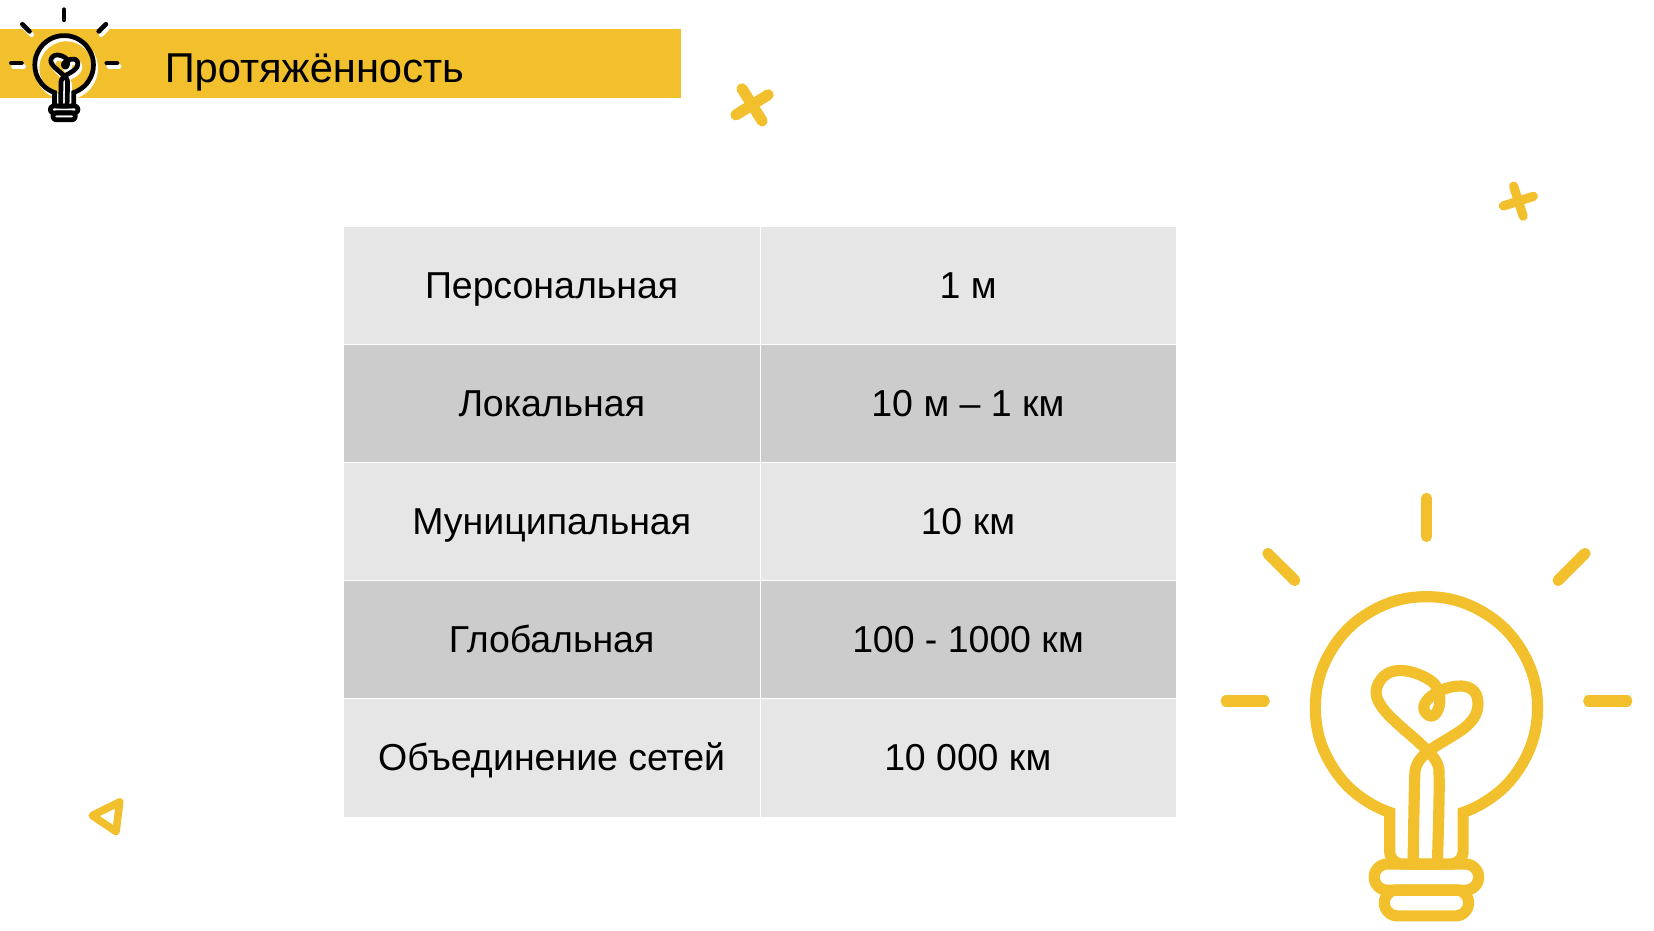

Протяжённость
| Персональная | 1 м |
| --- | --- |
| Локальная | 10 м – 1 км |
| Муниципальная | 10 км |
| Глобальная | 100 - 1000 км |
| Объединение сетей | 10 000 км |